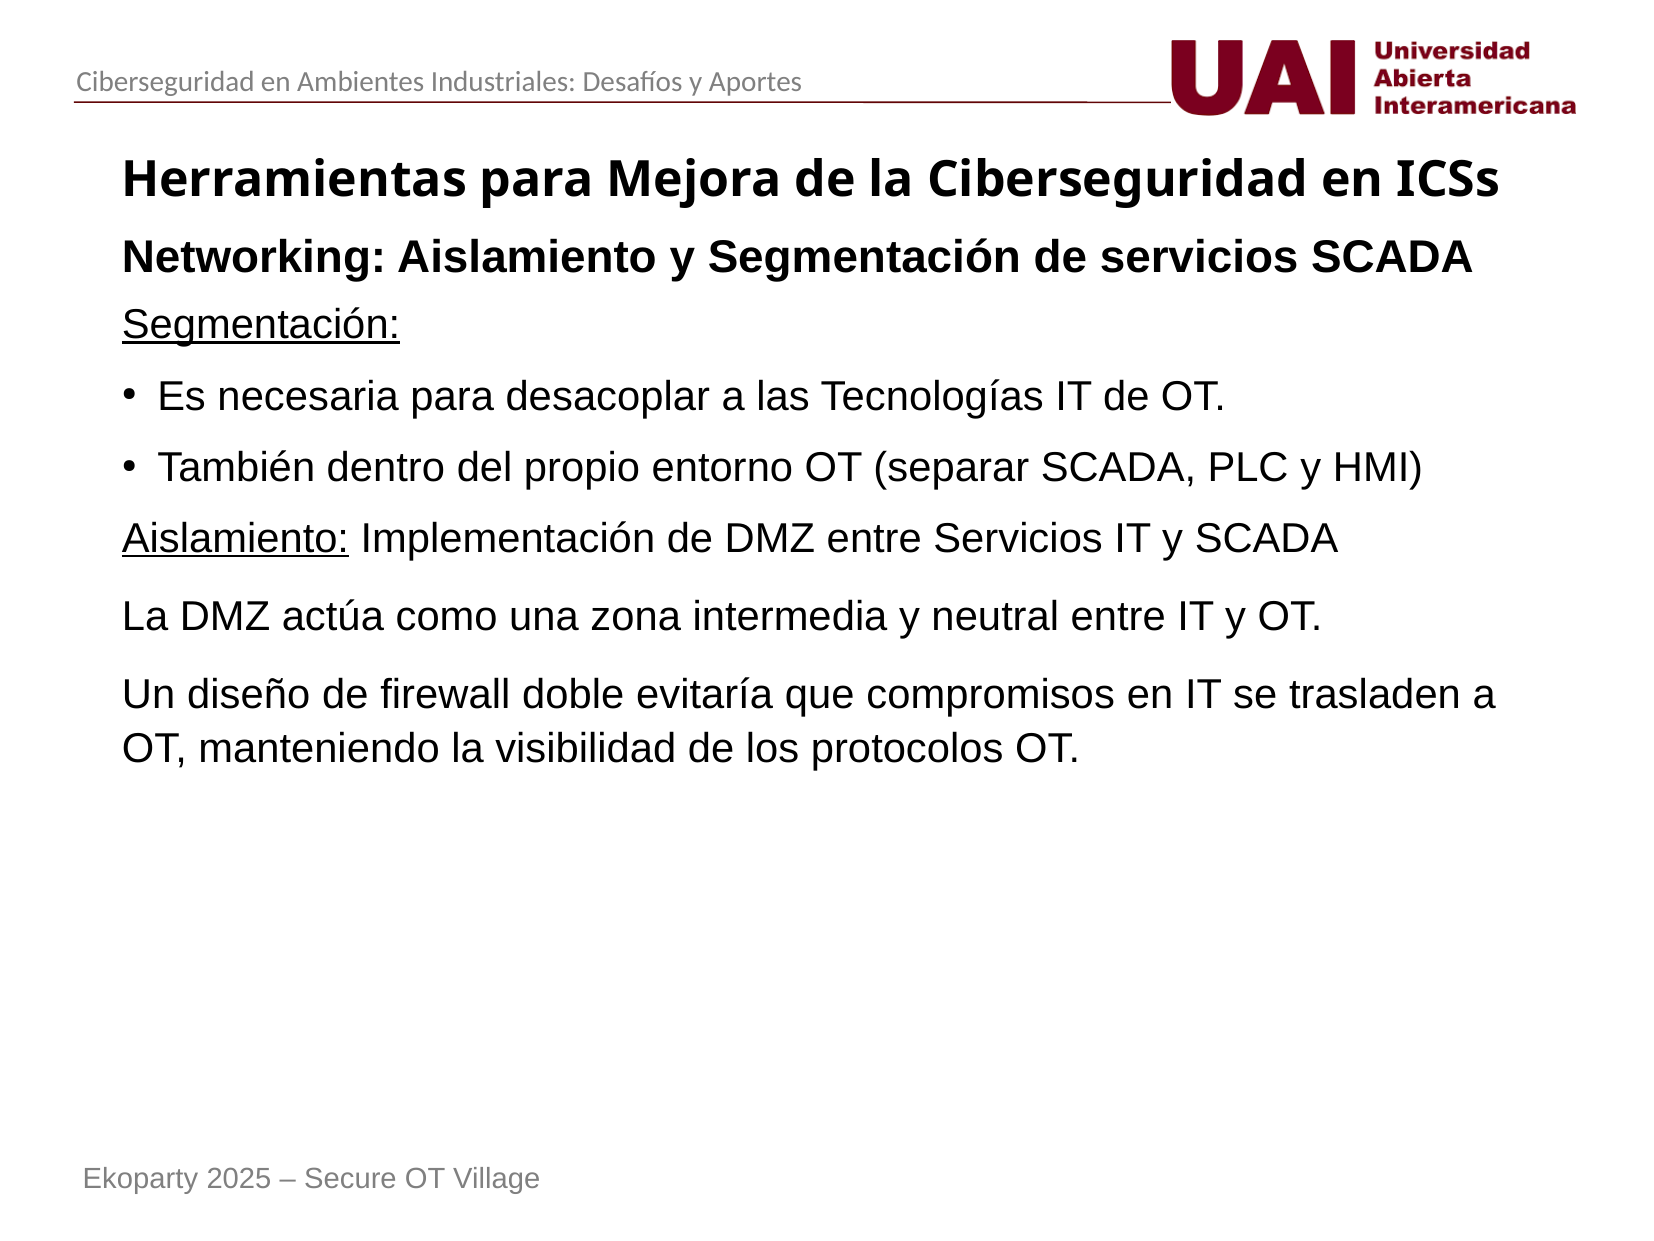

Herramientas para Mejora de la Ciberseguridad en ICSs
Networking: Aislamiento y Segmentación de servicios SCADA
Segmentación:
Es necesaria para desacoplar a las Tecnologías IT de OT.
También dentro del propio entorno OT (separar SCADA, PLC y HMI)
Aislamiento: Implementación de DMZ entre Servicios IT y SCADA
La DMZ actúa como una zona intermedia y neutral entre IT y OT.
Un diseño de firewall doble evitaría que compromisos en IT se trasladen a OT, manteniendo la visibilidad de los protocolos OT.